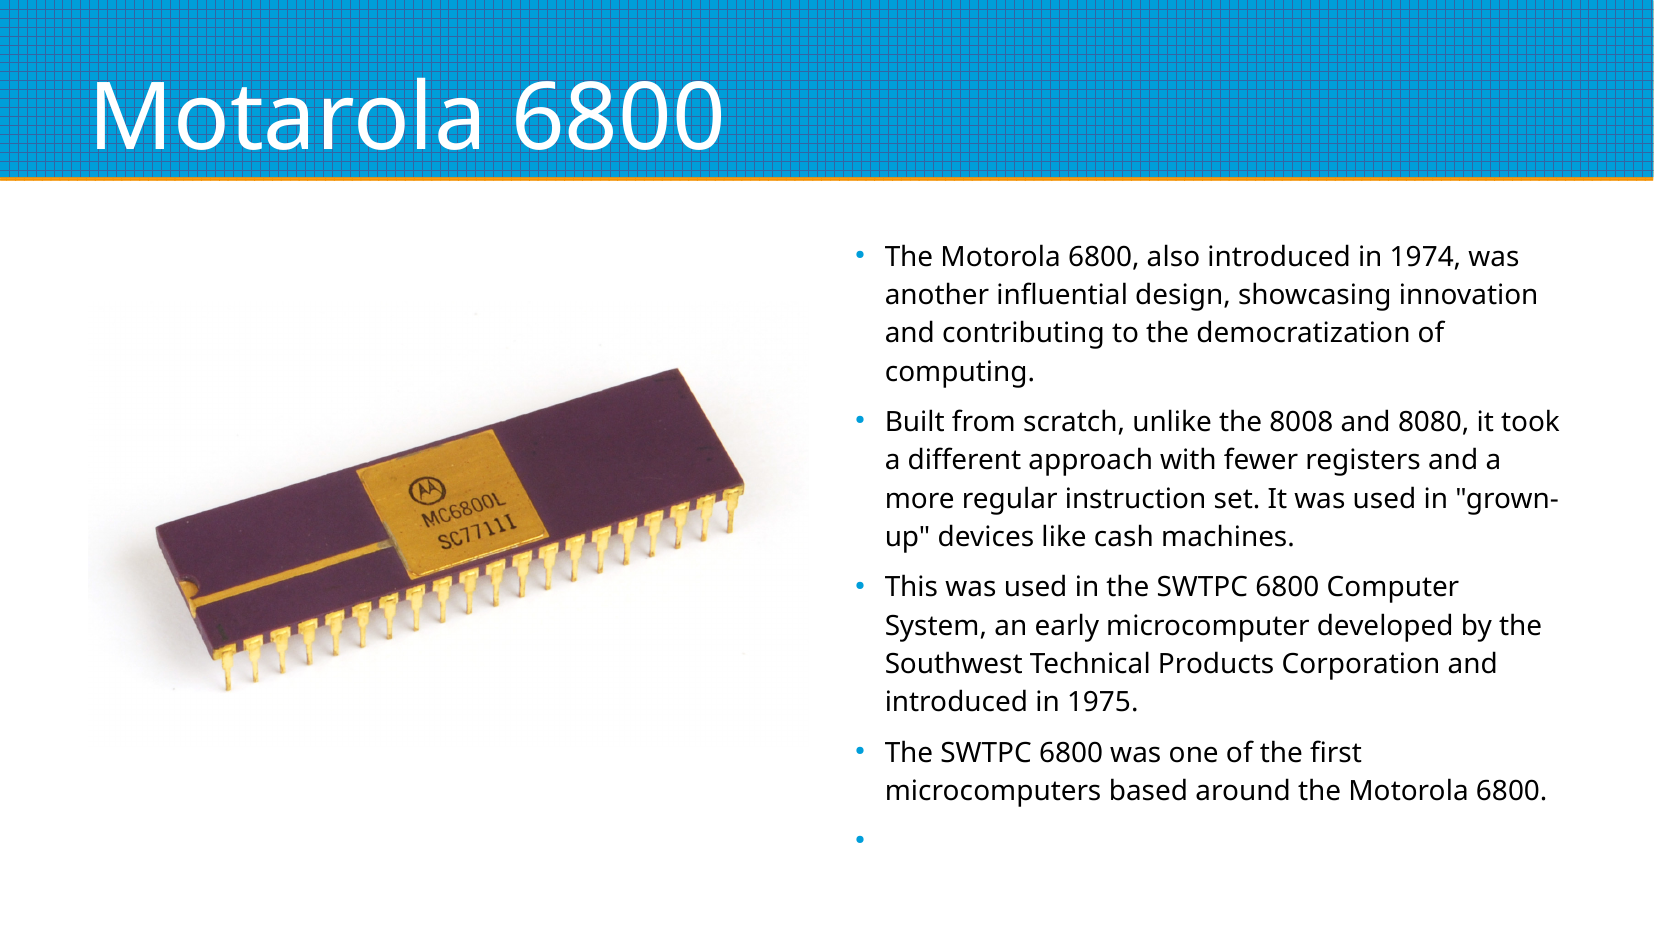

# Motarola 6800
The Motorola 6800, also introduced in 1974, was another influential design, showcasing innovation and contributing to the democratization of computing.
Built from scratch, unlike the 8008 and 8080, it took a different approach with fewer registers and a more regular instruction set. It was used in "grown-up" devices like cash machines.
This was used in the SWTPC 6800 Computer System, an early microcomputer developed by the Southwest Technical Products Corporation and introduced in 1975.
The SWTPC 6800 was one of the first microcomputers based around the Motorola 6800.